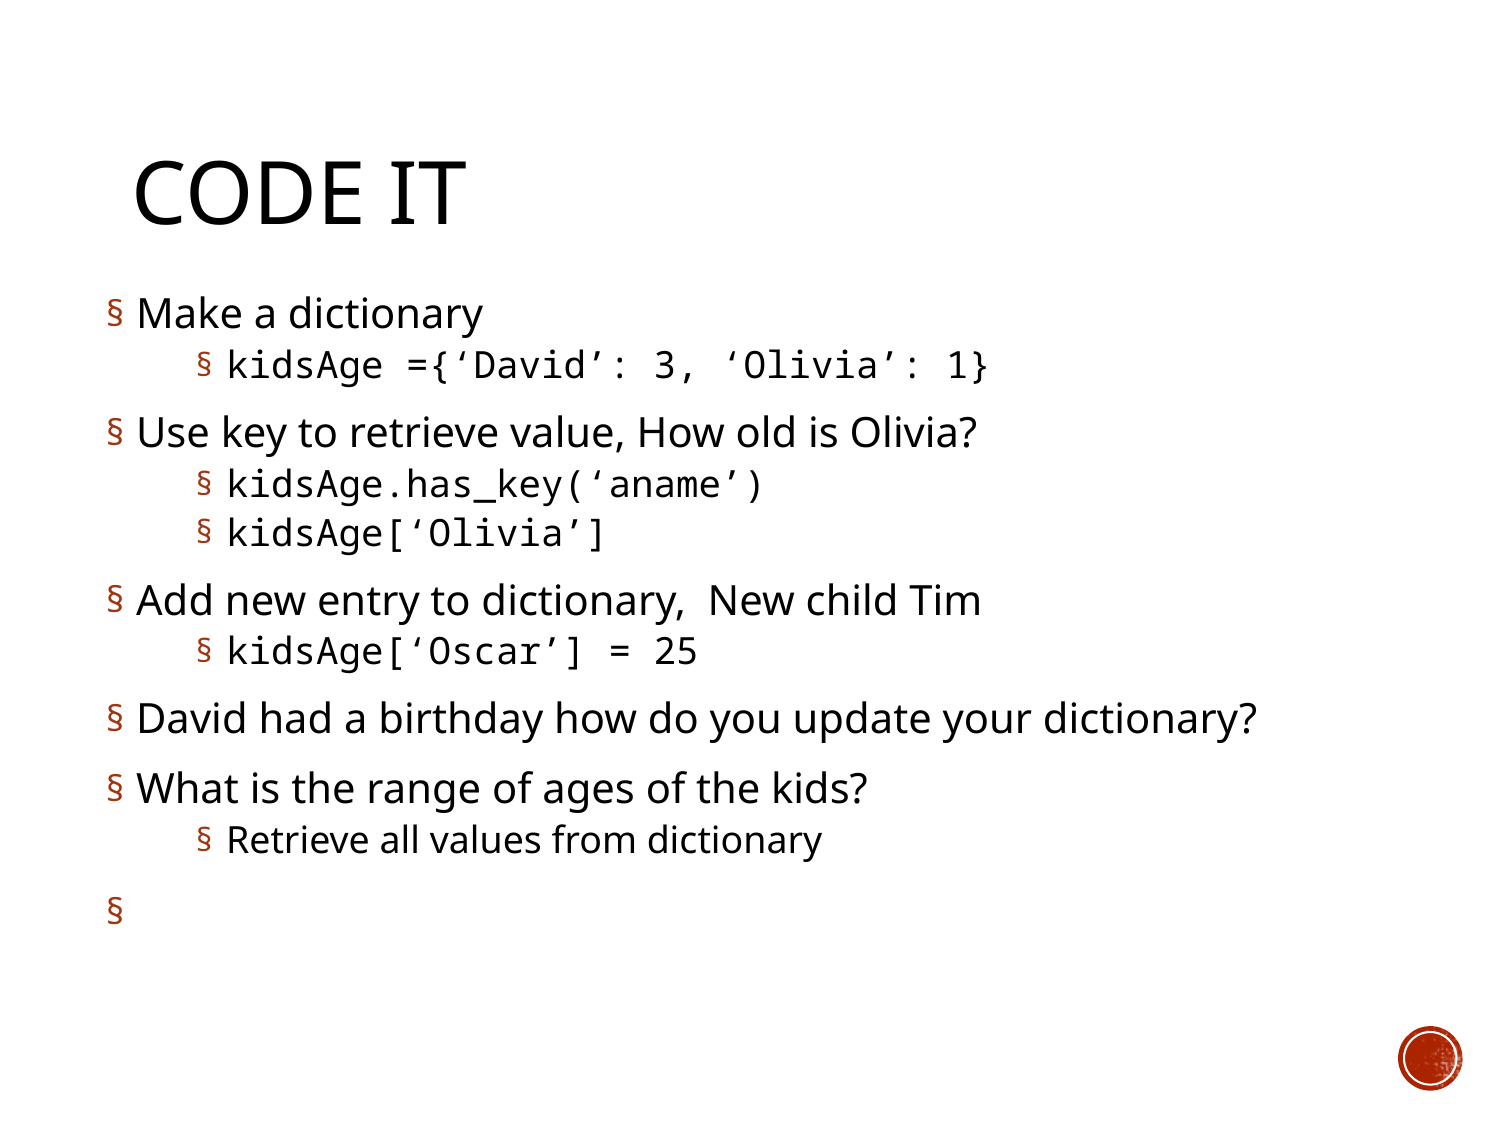

# Code It
Make a dictionary
kidsAge ={‘David’: 3, ‘Olivia’: 1}
Use key to retrieve value, How old is Olivia?
kidsAge.has_key(‘aname’)
kidsAge[‘Olivia’]
Add new entry to dictionary, New child Tim
kidsAge[‘Oscar’] = 25
David had a birthday how do you update your dictionary?
What is the range of ages of the kids?
Retrieve all values from dictionary